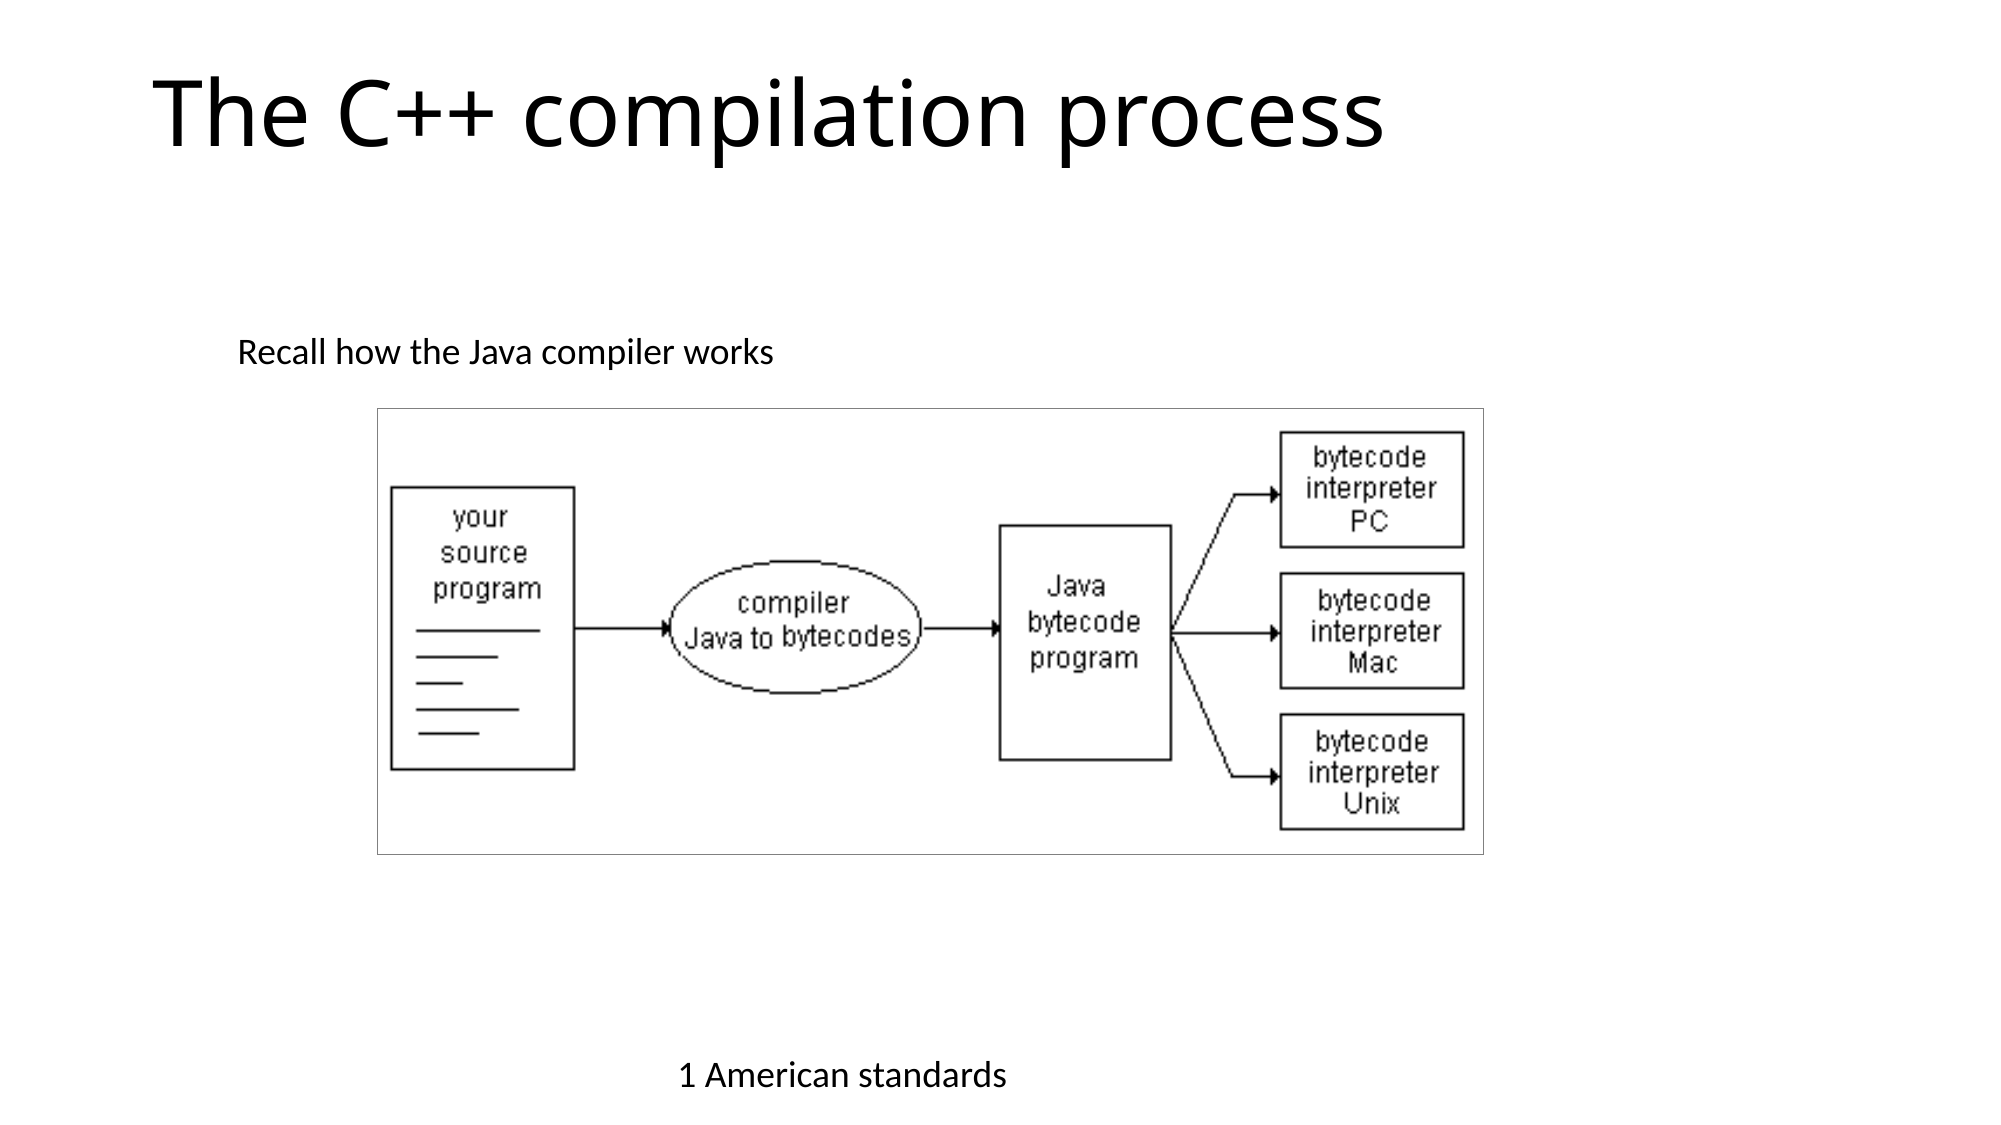

# The C++ compilation process
Recall how the Java compiler works
1 American standards